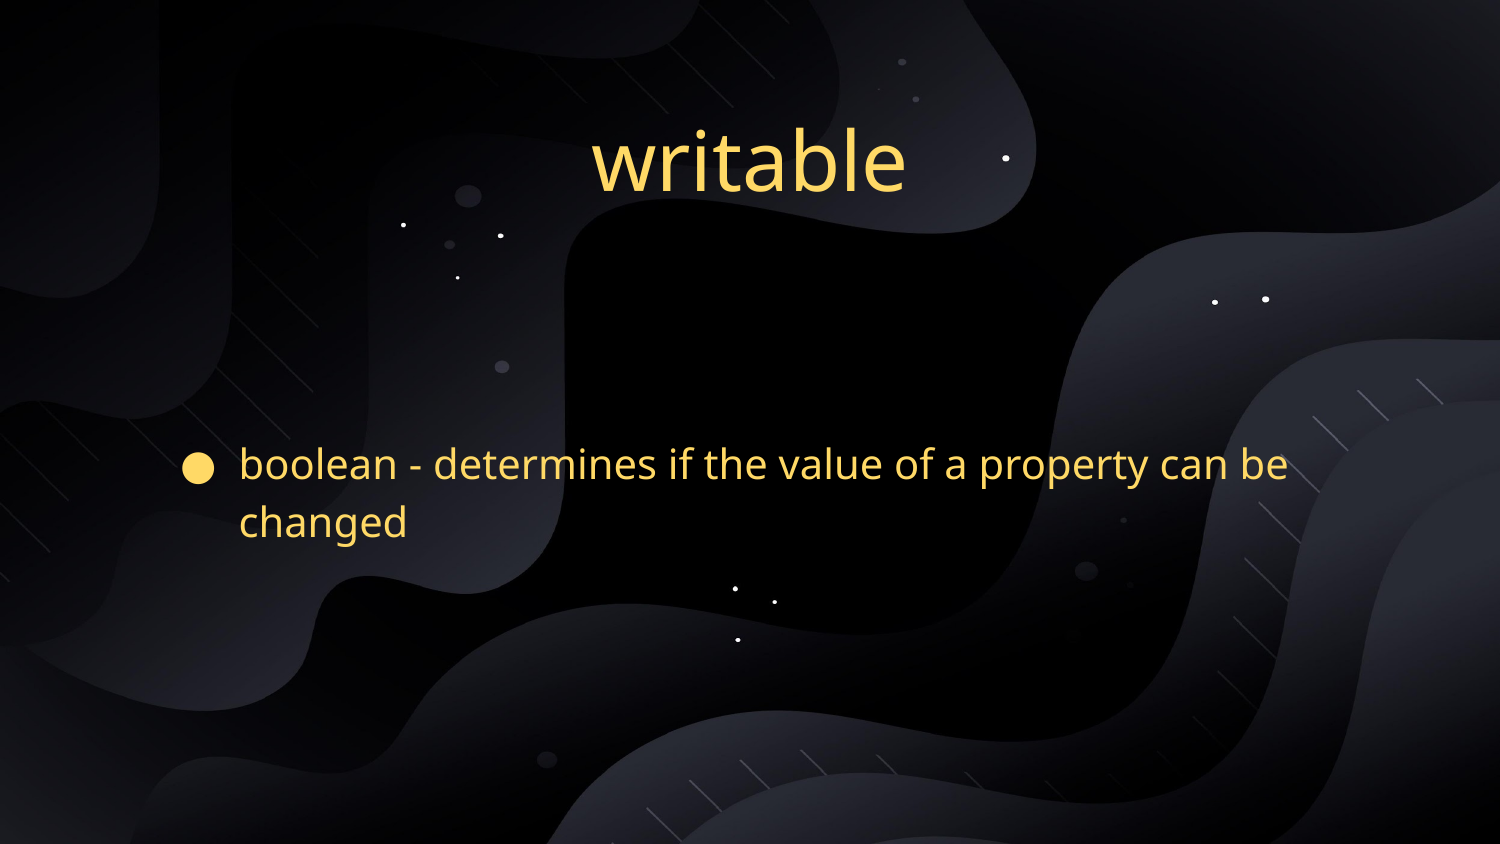

# writable
boolean - determines if the value of a property can be changed